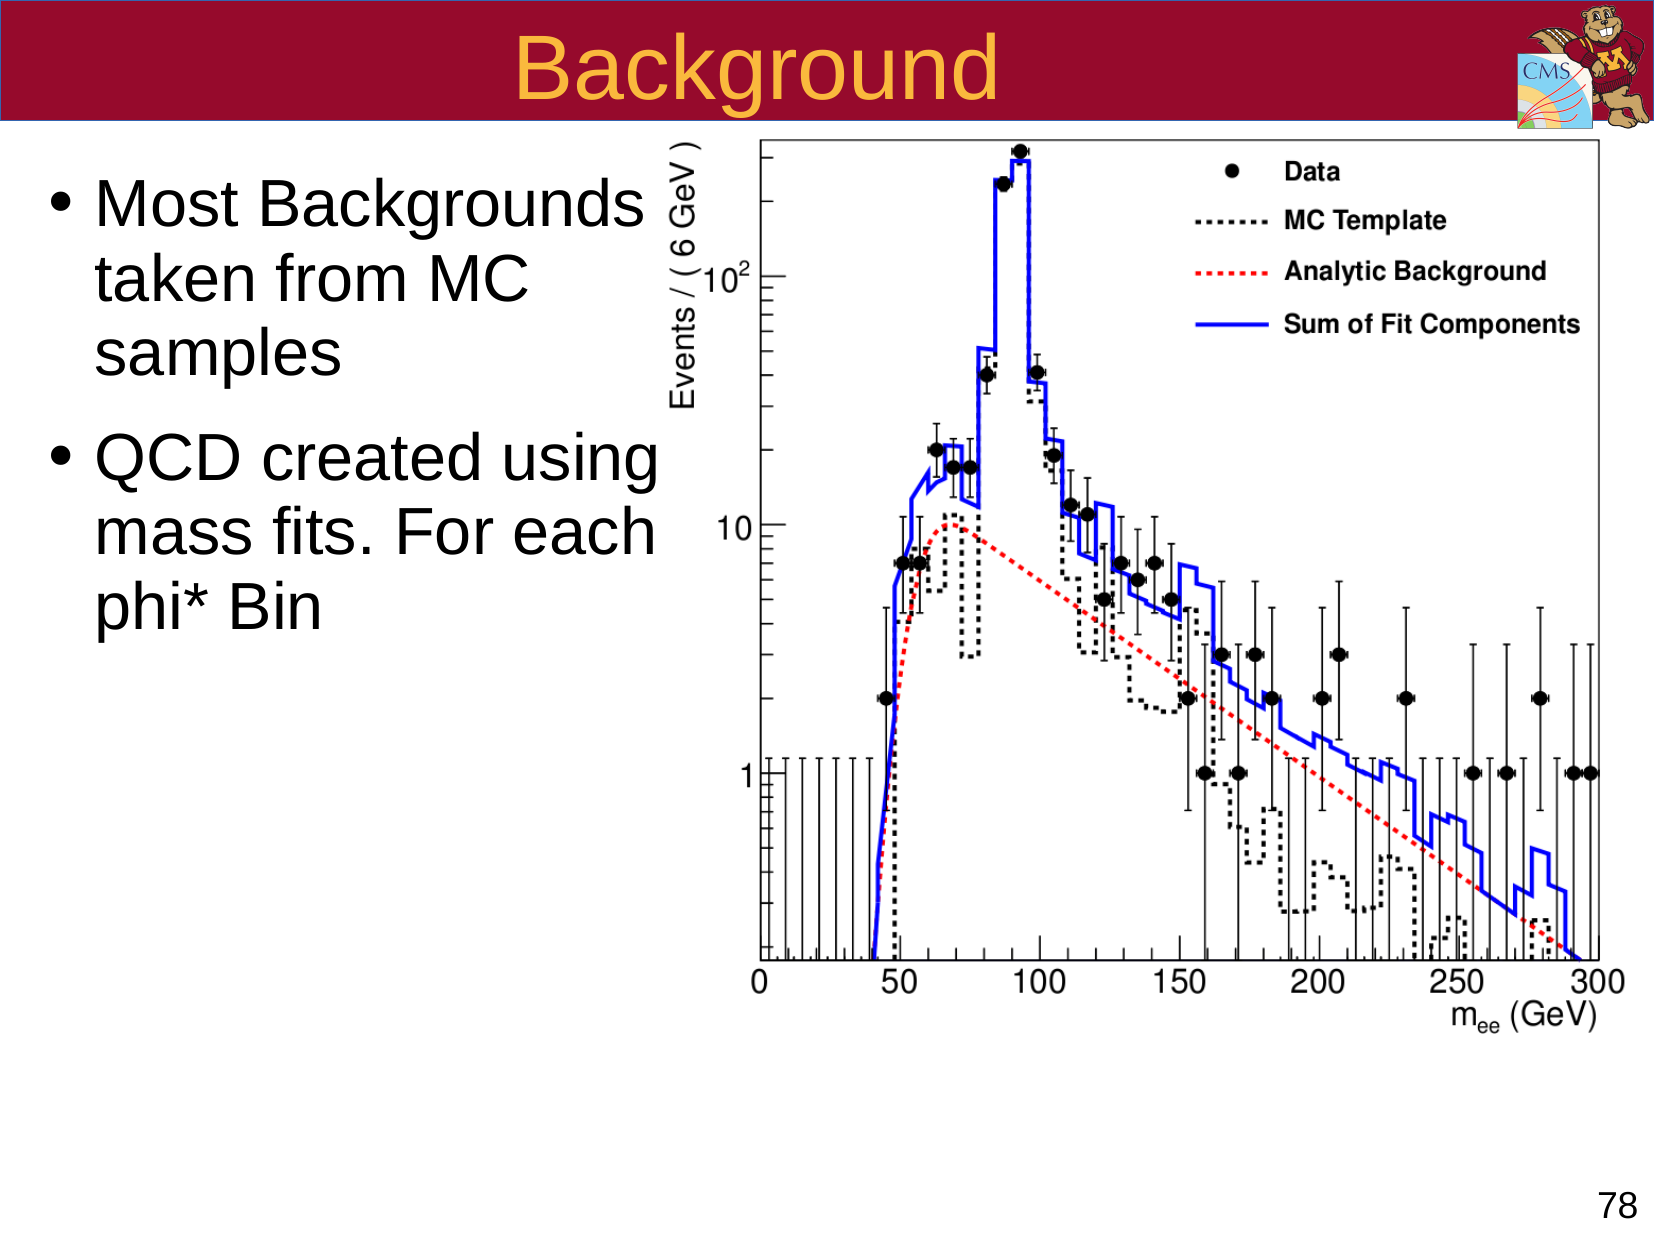

# Background
Most Backgrounds taken from MC samples
QCD created using mass fits. For each phi* Bin
78